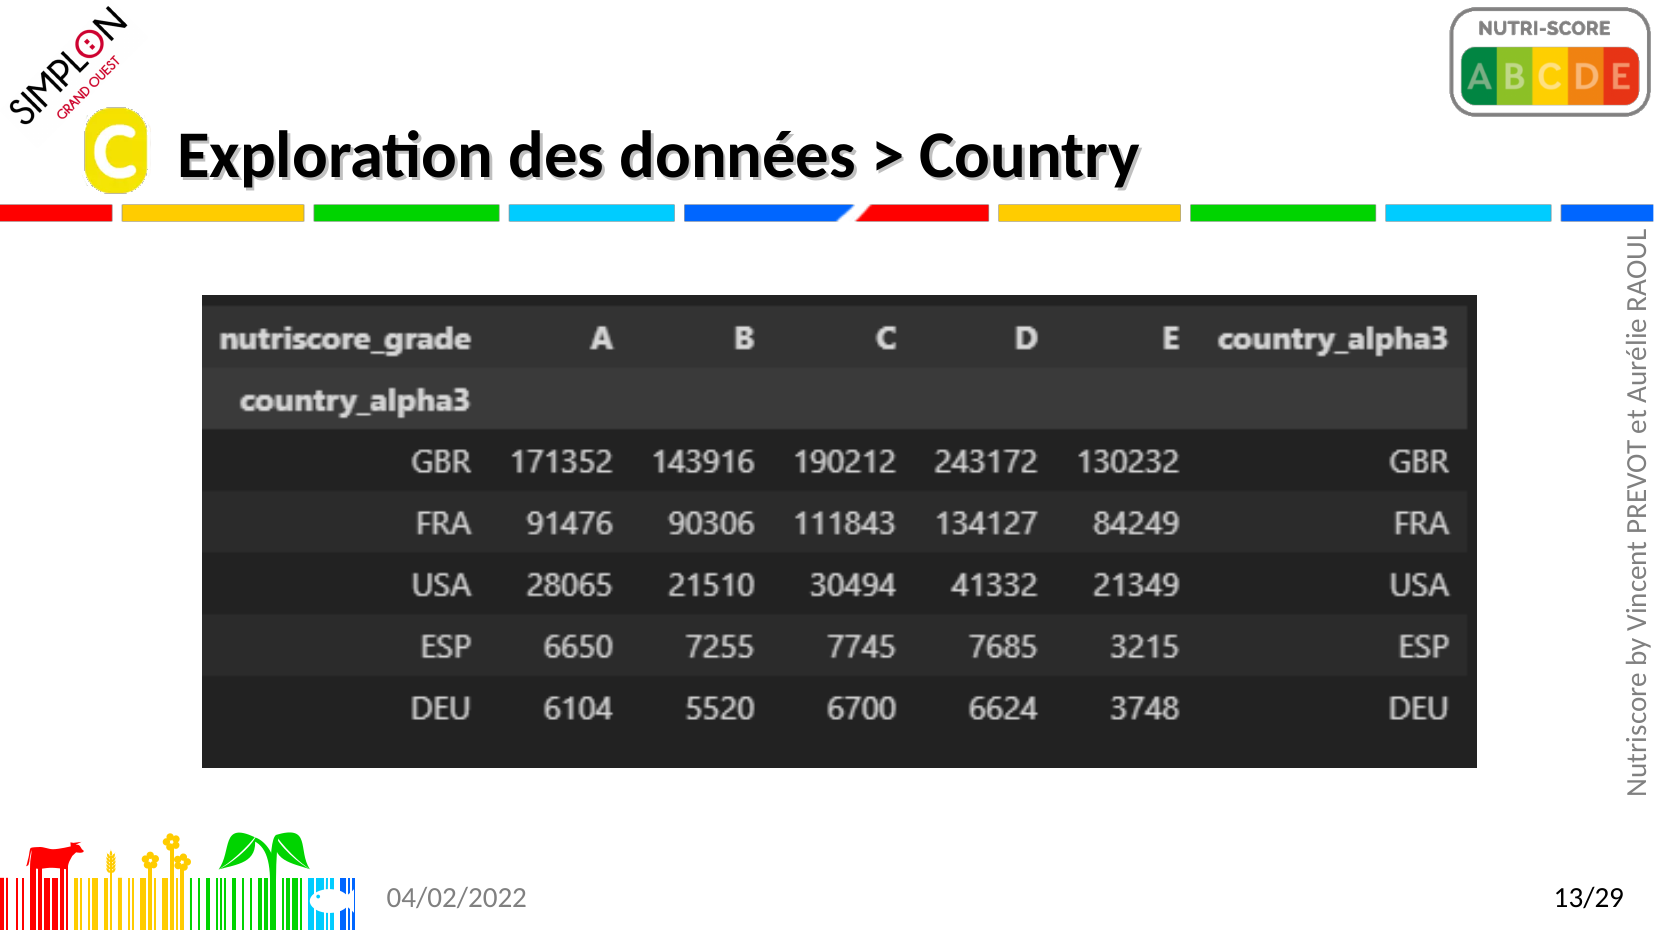

# Exploration des données > Country
13